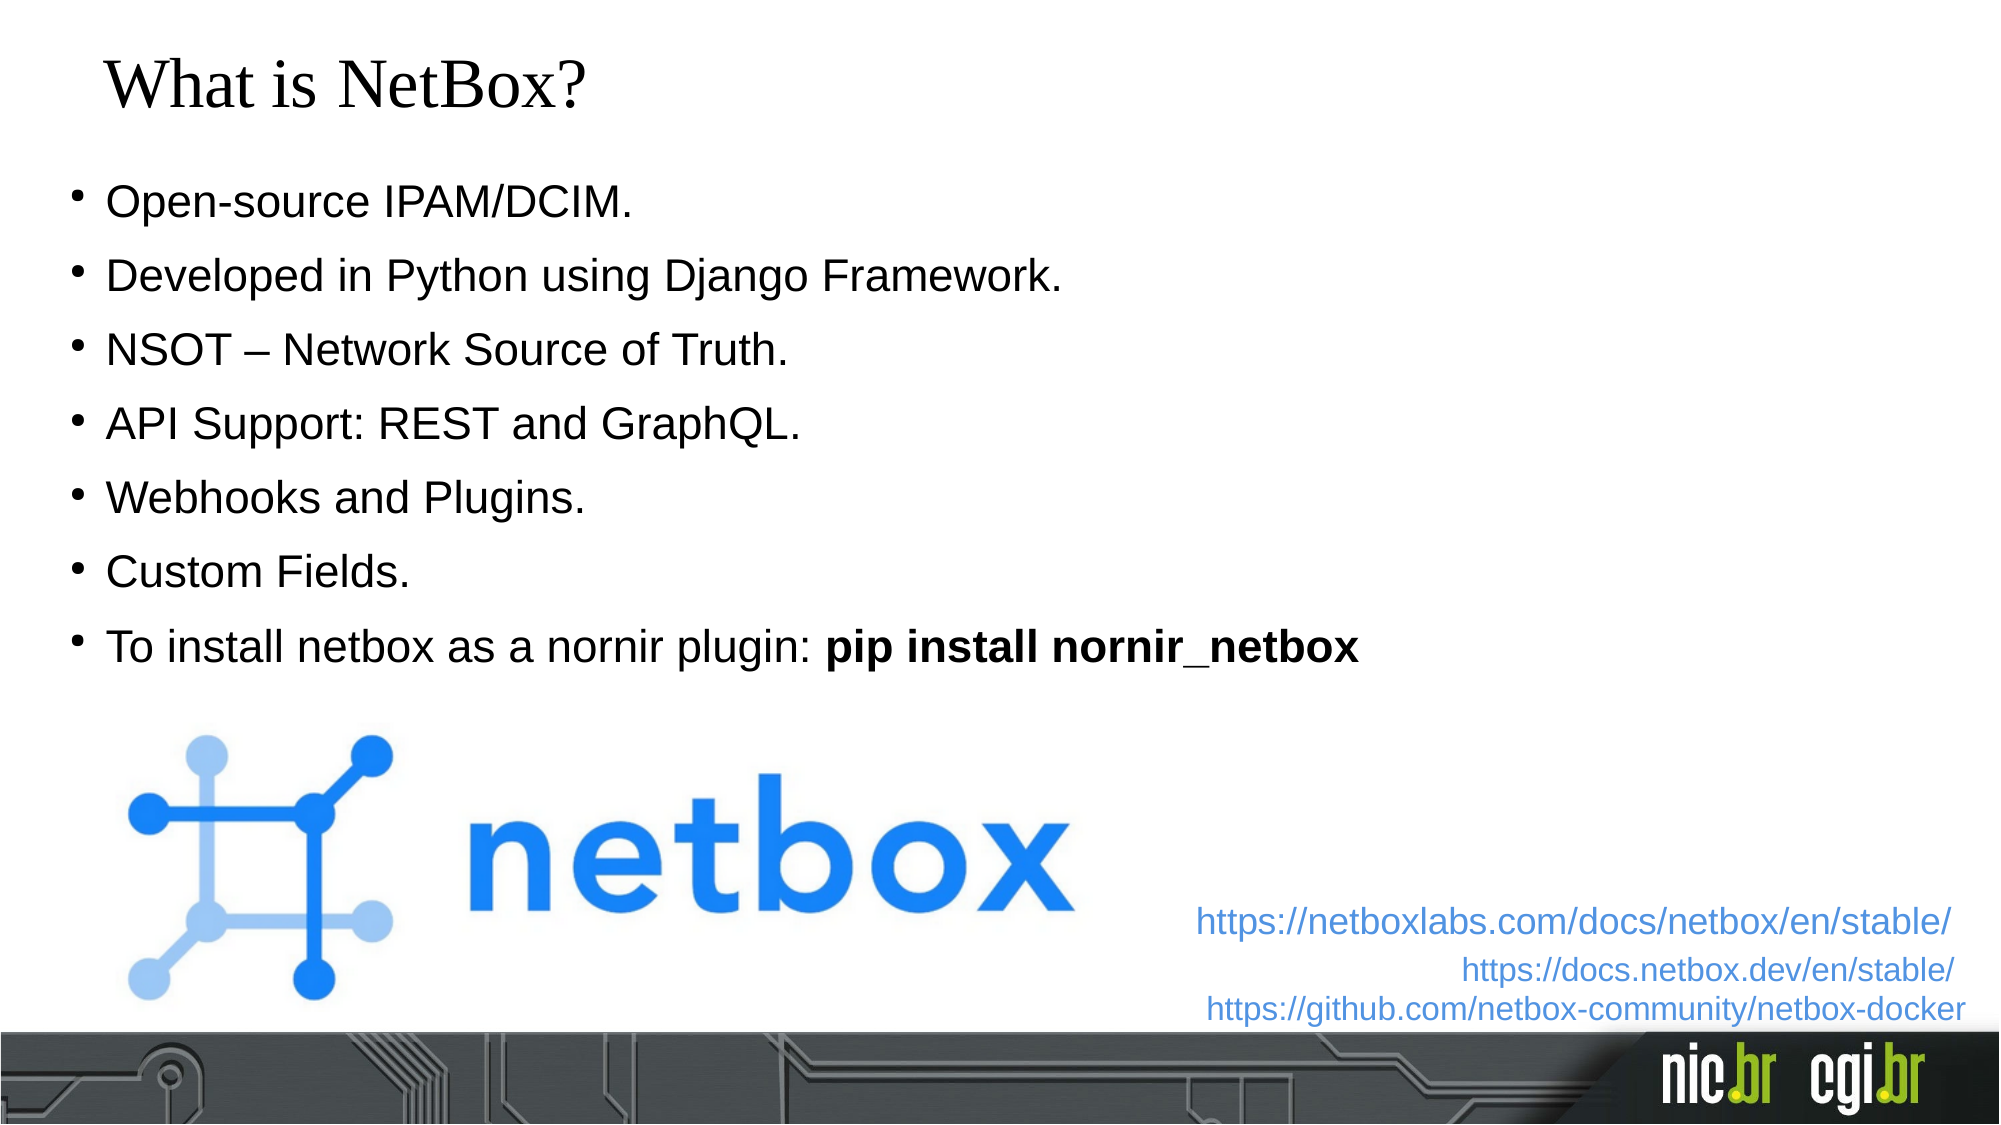

# What is NetBox?
Open-source IPAM/DCIM.
Developed in Python using Django Framework.
NSOT – Network Source of Truth.
API Support: REST and GraphQL.
Webhooks and Plugins.
Custom Fields.
To install netbox as a nornir plugin: pip install nornir_netbox
https://netboxlabs.com/docs/netbox/en/stable/
https://docs.netbox.dev/en/stable/ https://github.com/netbox-community/netbox-docker